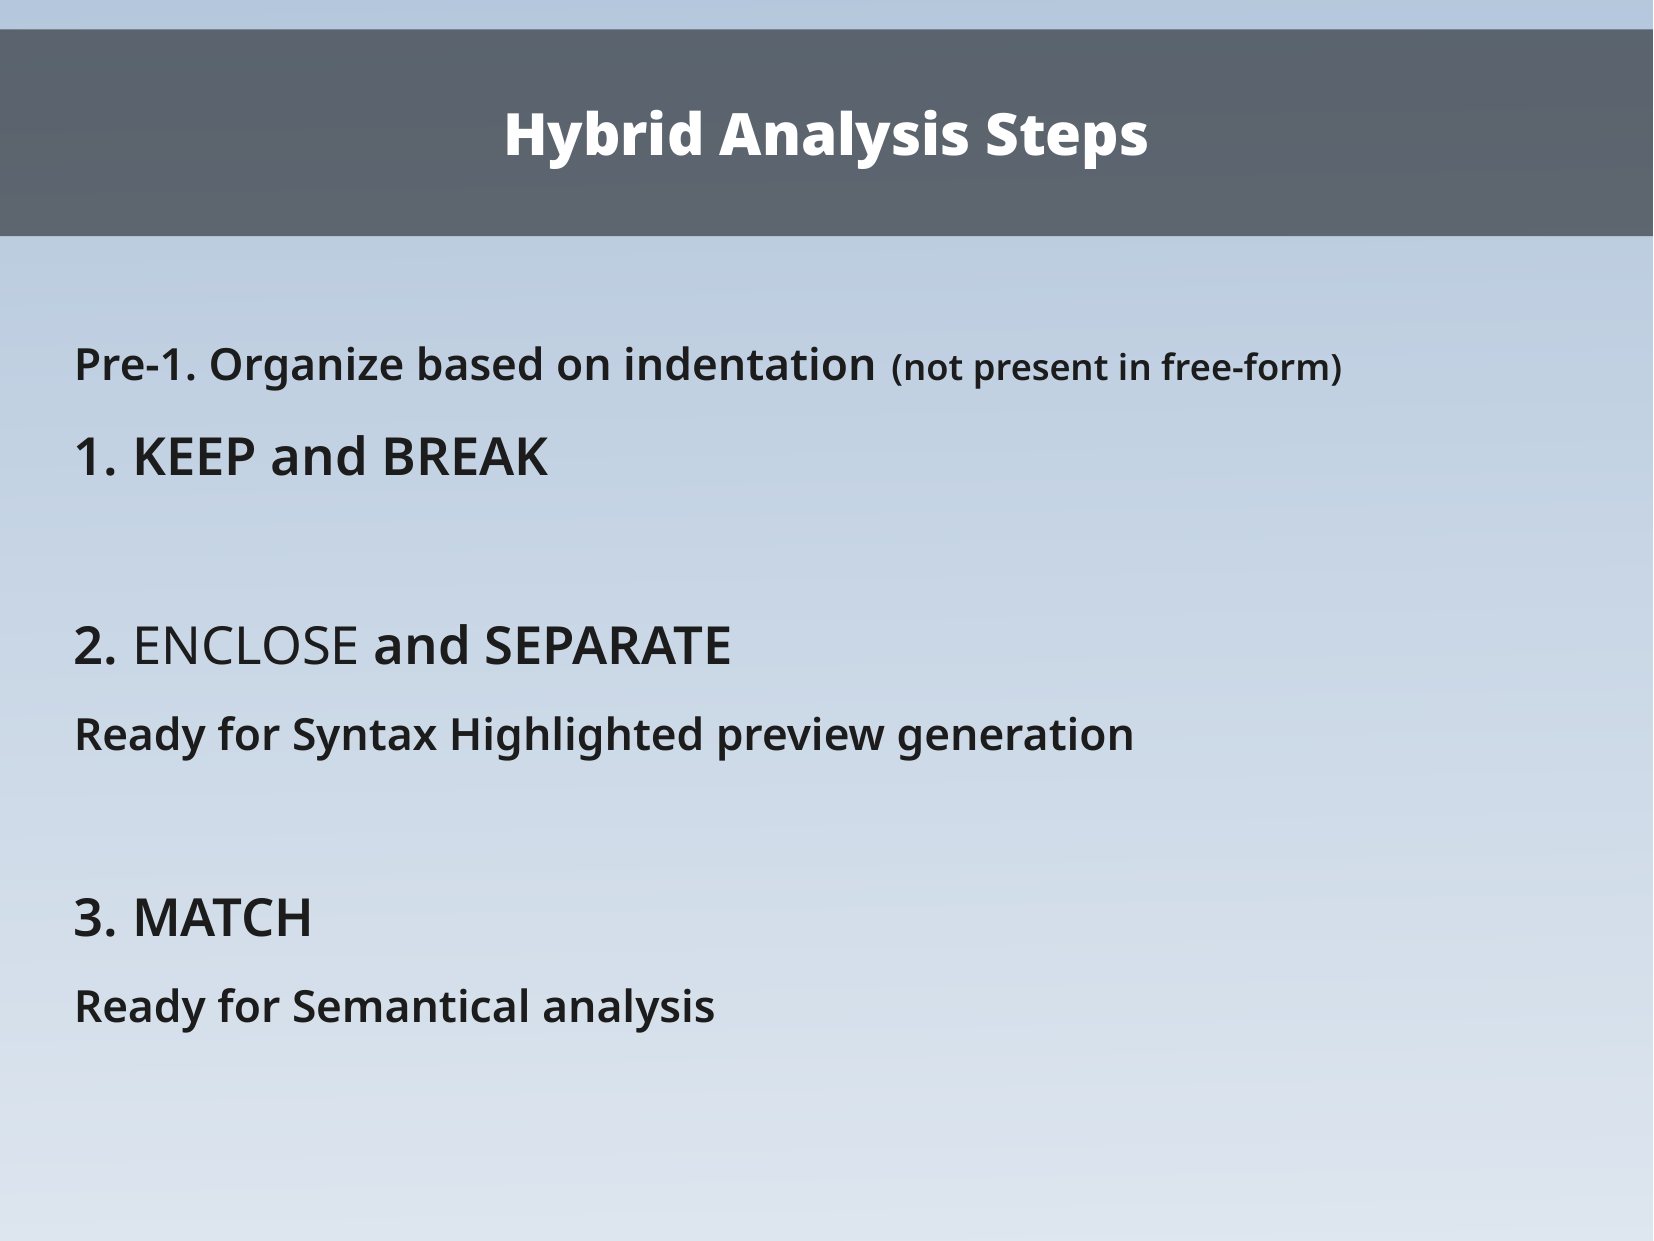

# Hybrid Analysis Steps
Pre-1. Organize based on indentation (not present in free-form)
1. KEEP and BREAK
2. ENCLOSE and SEPARATE
Ready for Syntax Highlighted preview generation
3. MATCH
Ready for Semantical analysis